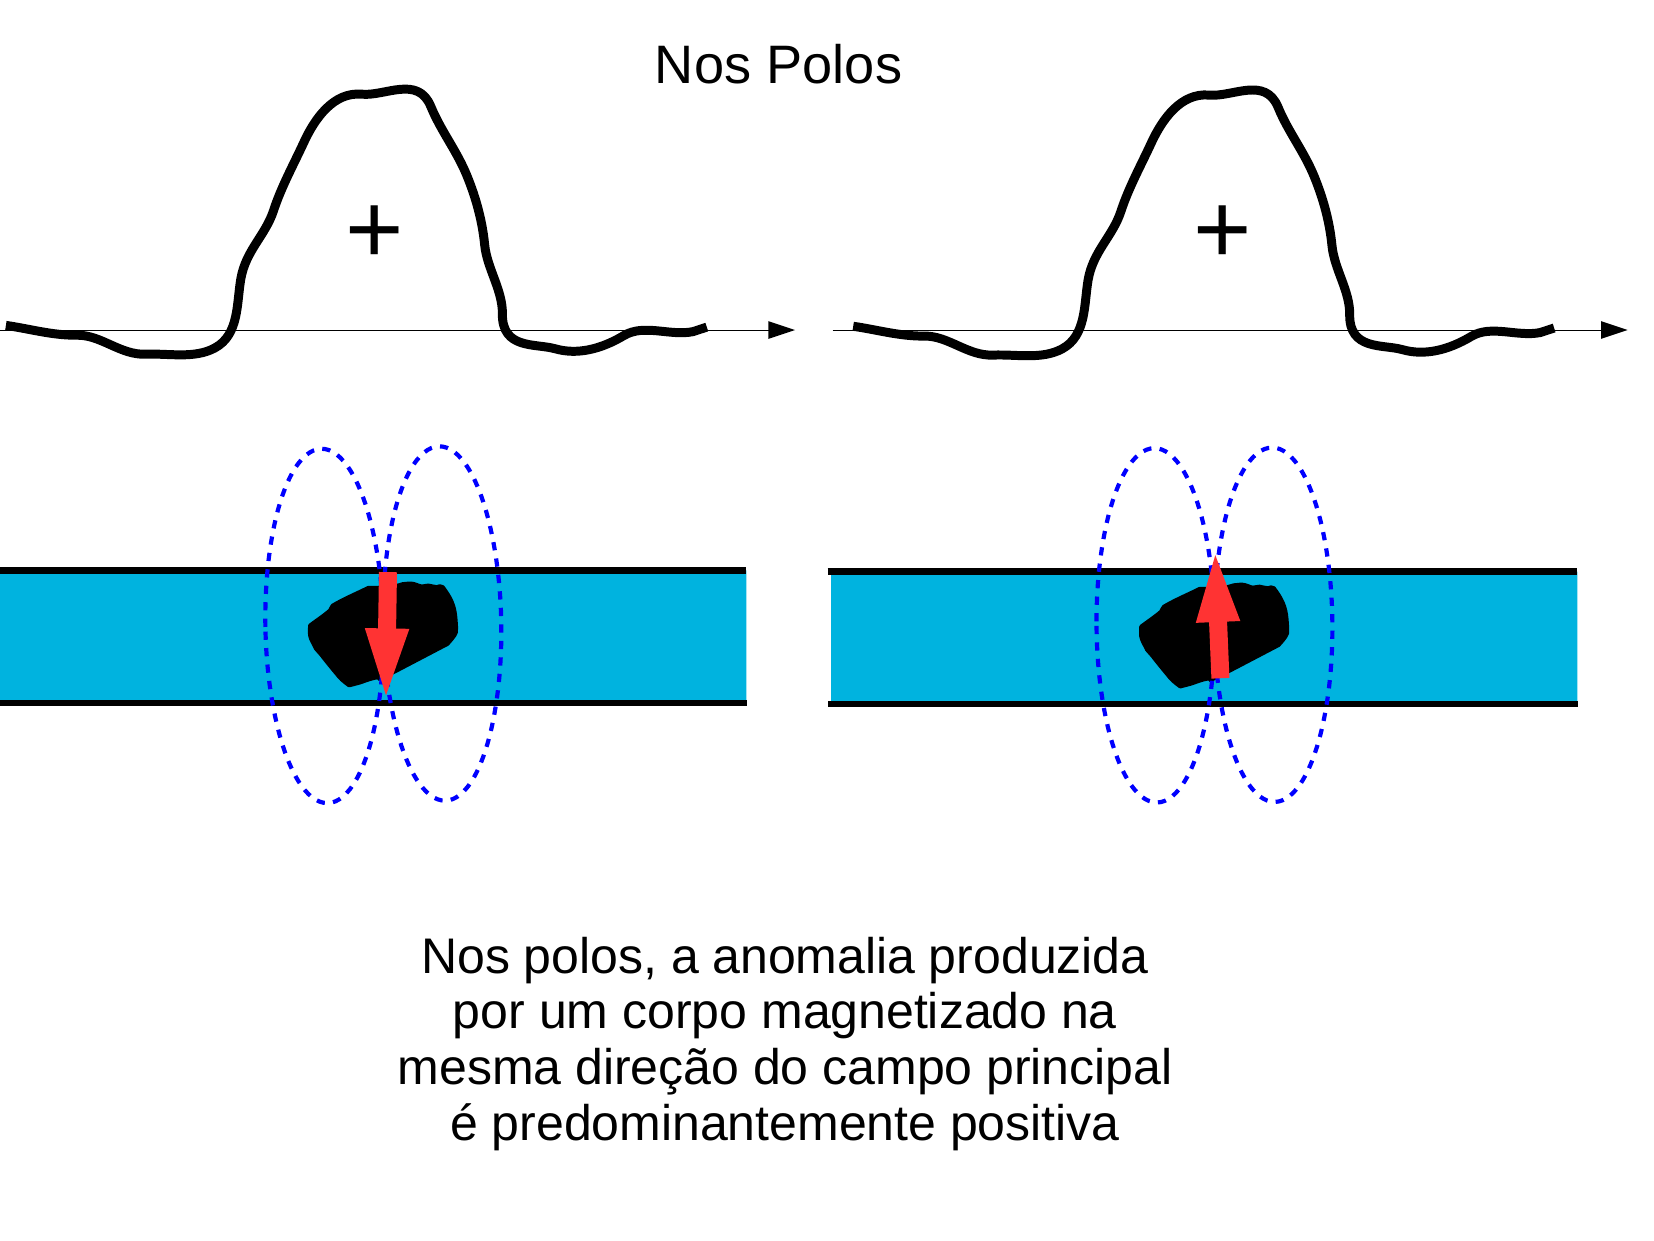

Nos Polos
+
+
Nos polos, a anomalia produzida por um corpo magnetizado na mesma direção do campo principal é predominantemente positiva